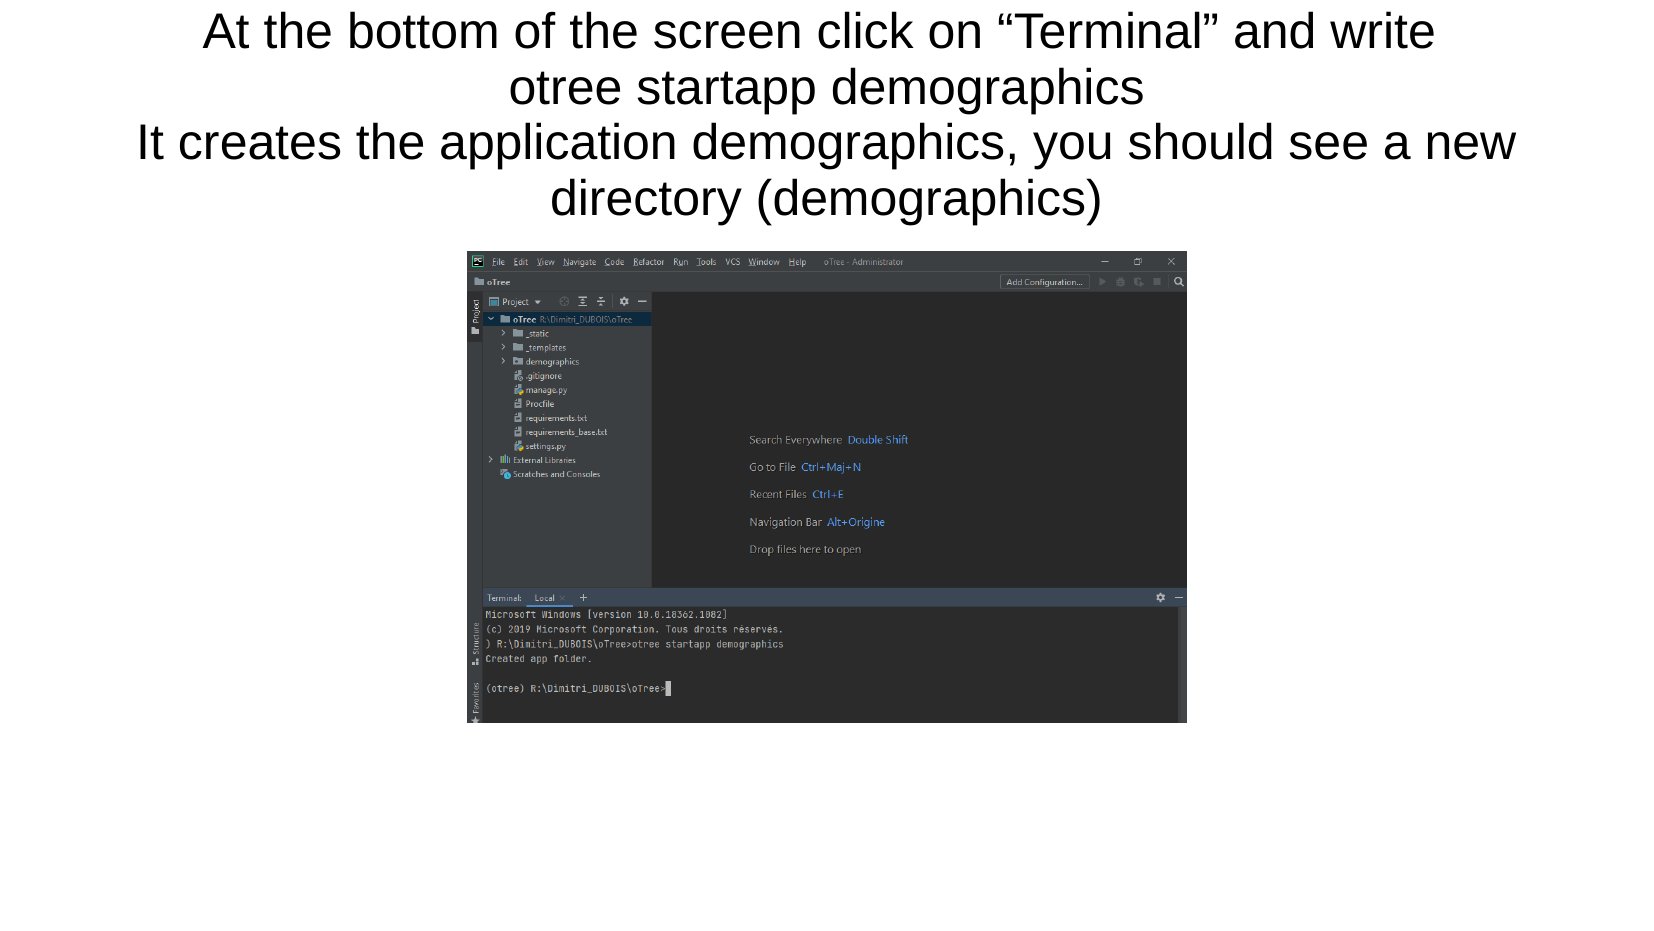

# At the bottom of the screen click on “Terminal” and write otree startapp demographics It creates the application demographics, you should see a new directory (demographics)